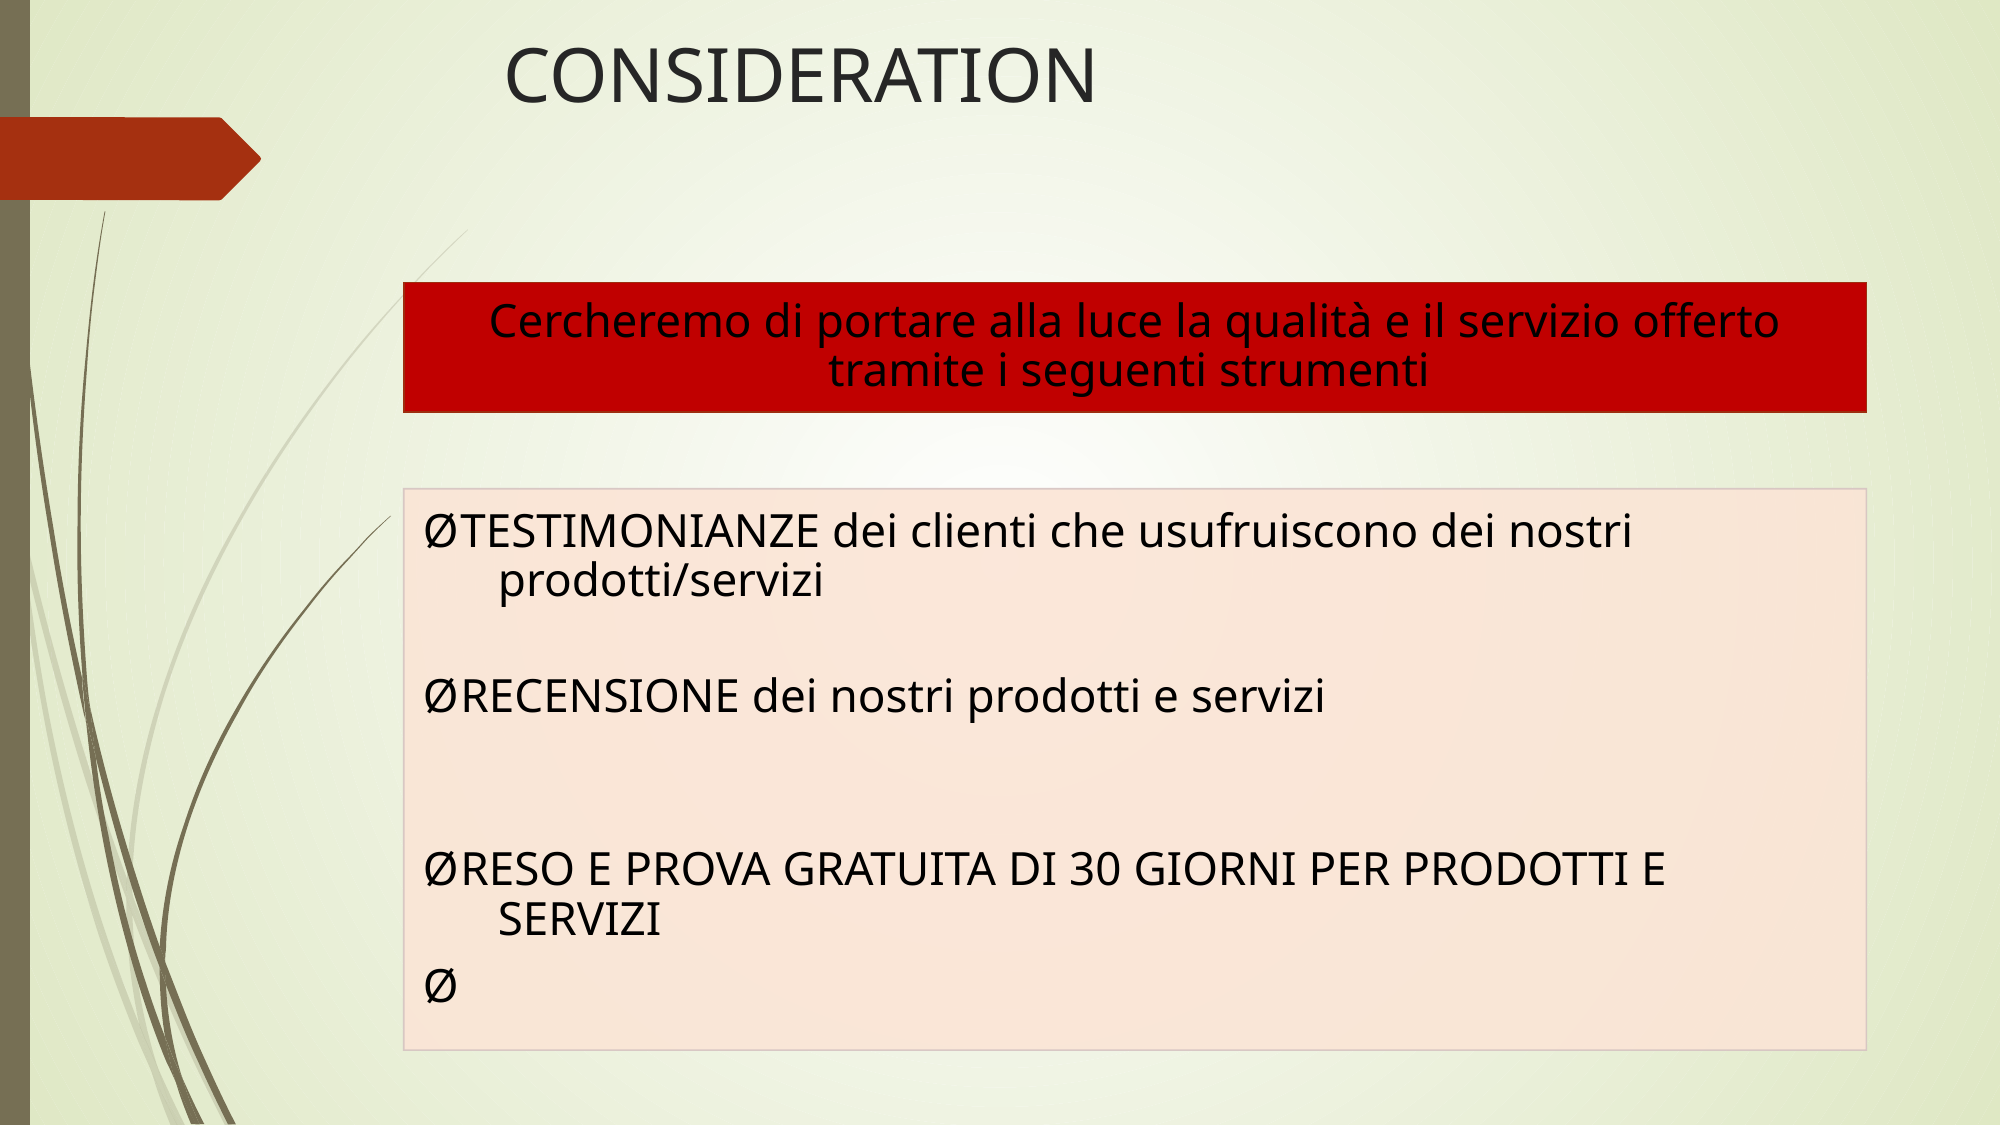

# CONSIDERATION
Cercheremo di portare alla luce la qualità e il servizio offerto tramite i seguenti strumenti
TESTIMONIANZE dei clienti che usufruiscono dei nostri prodotti/servizi
RECENSIONE dei nostri prodotti e servizi
RESO E PROVA GRATUITA DI 30 GIORNI PER PRODOTTI E SERVIZI